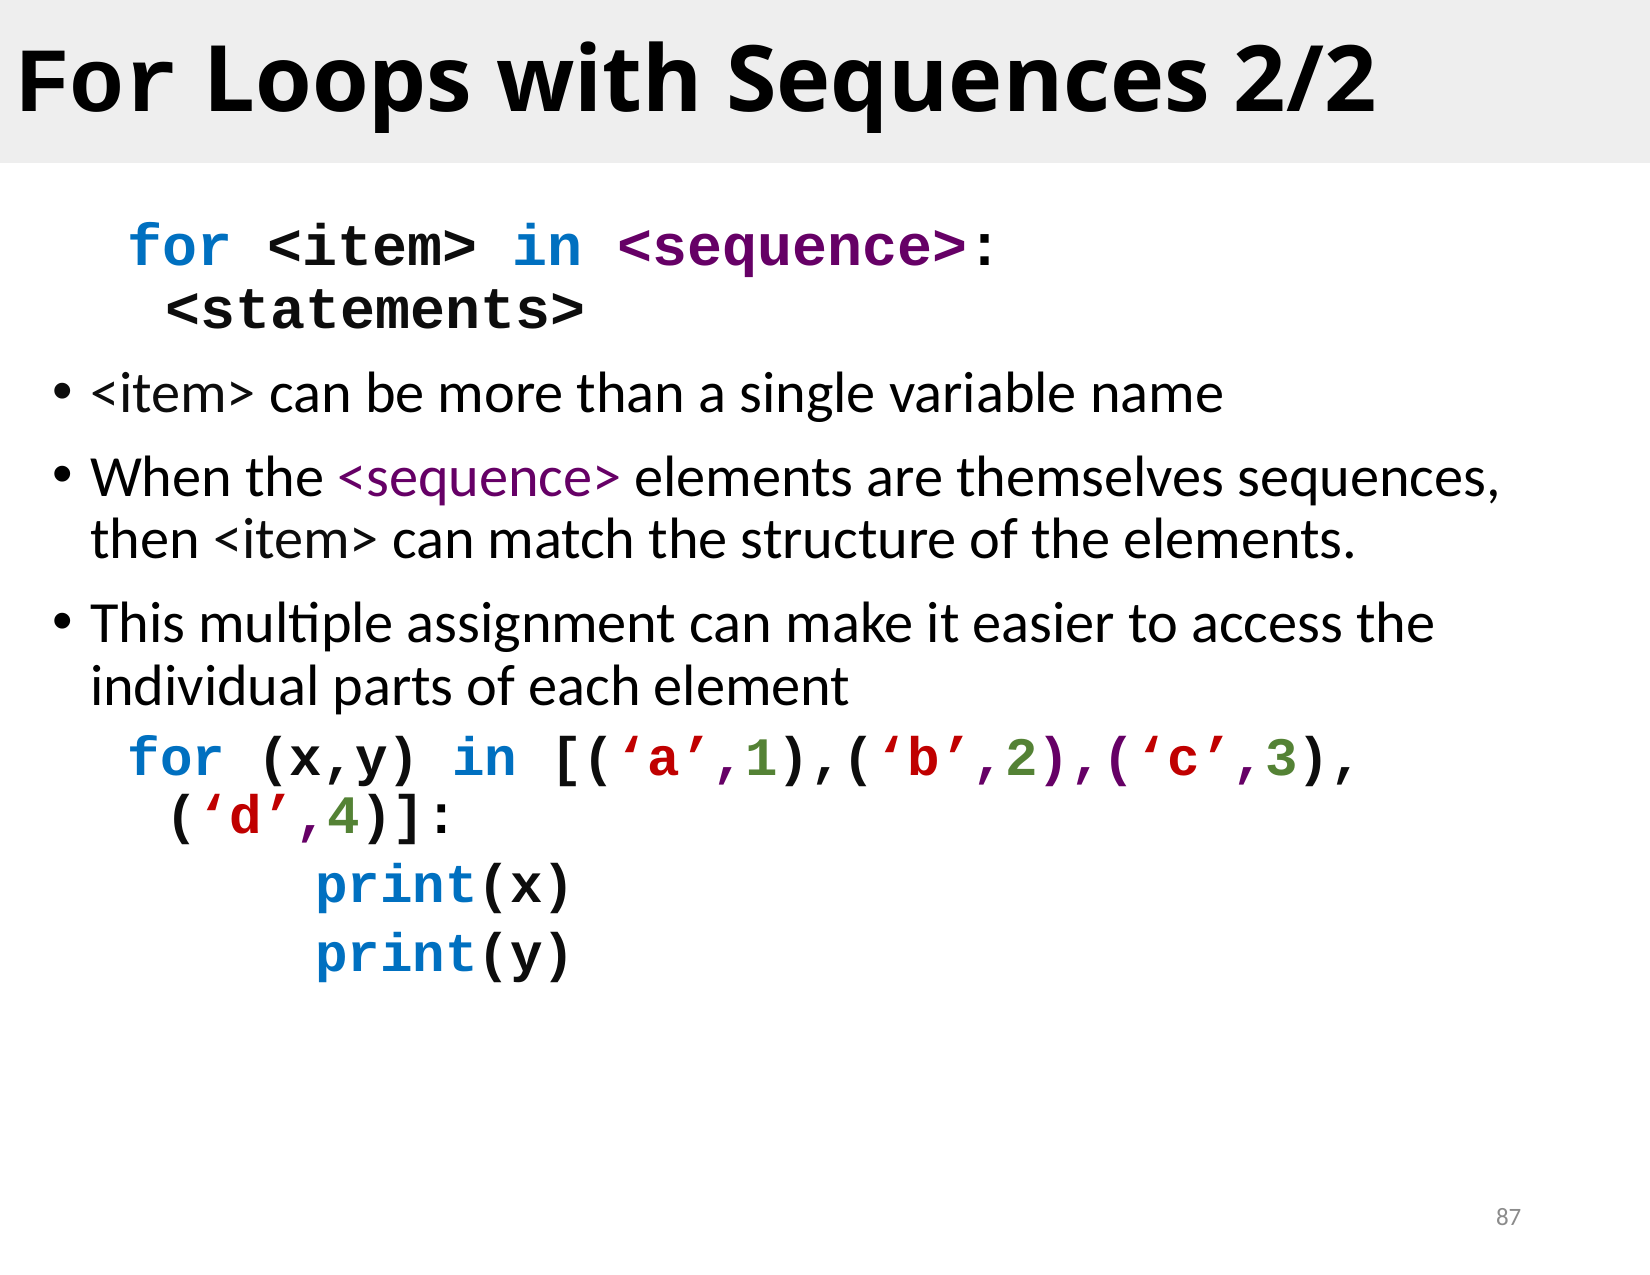

# For Loops with Sequences 2/2
for <item> in <sequence>:
<statements>
<item> can be more than a single variable name
When the <sequence> elements are themselves sequences, then <item> can match the structure of the elements.
This multiple assignment can make it easier to access the individual parts of each element
for (x,y) in [(‘a’,1),(‘b’,2),(‘c’,3),(‘d’,4)]:
		print(x)
		print(y)
87